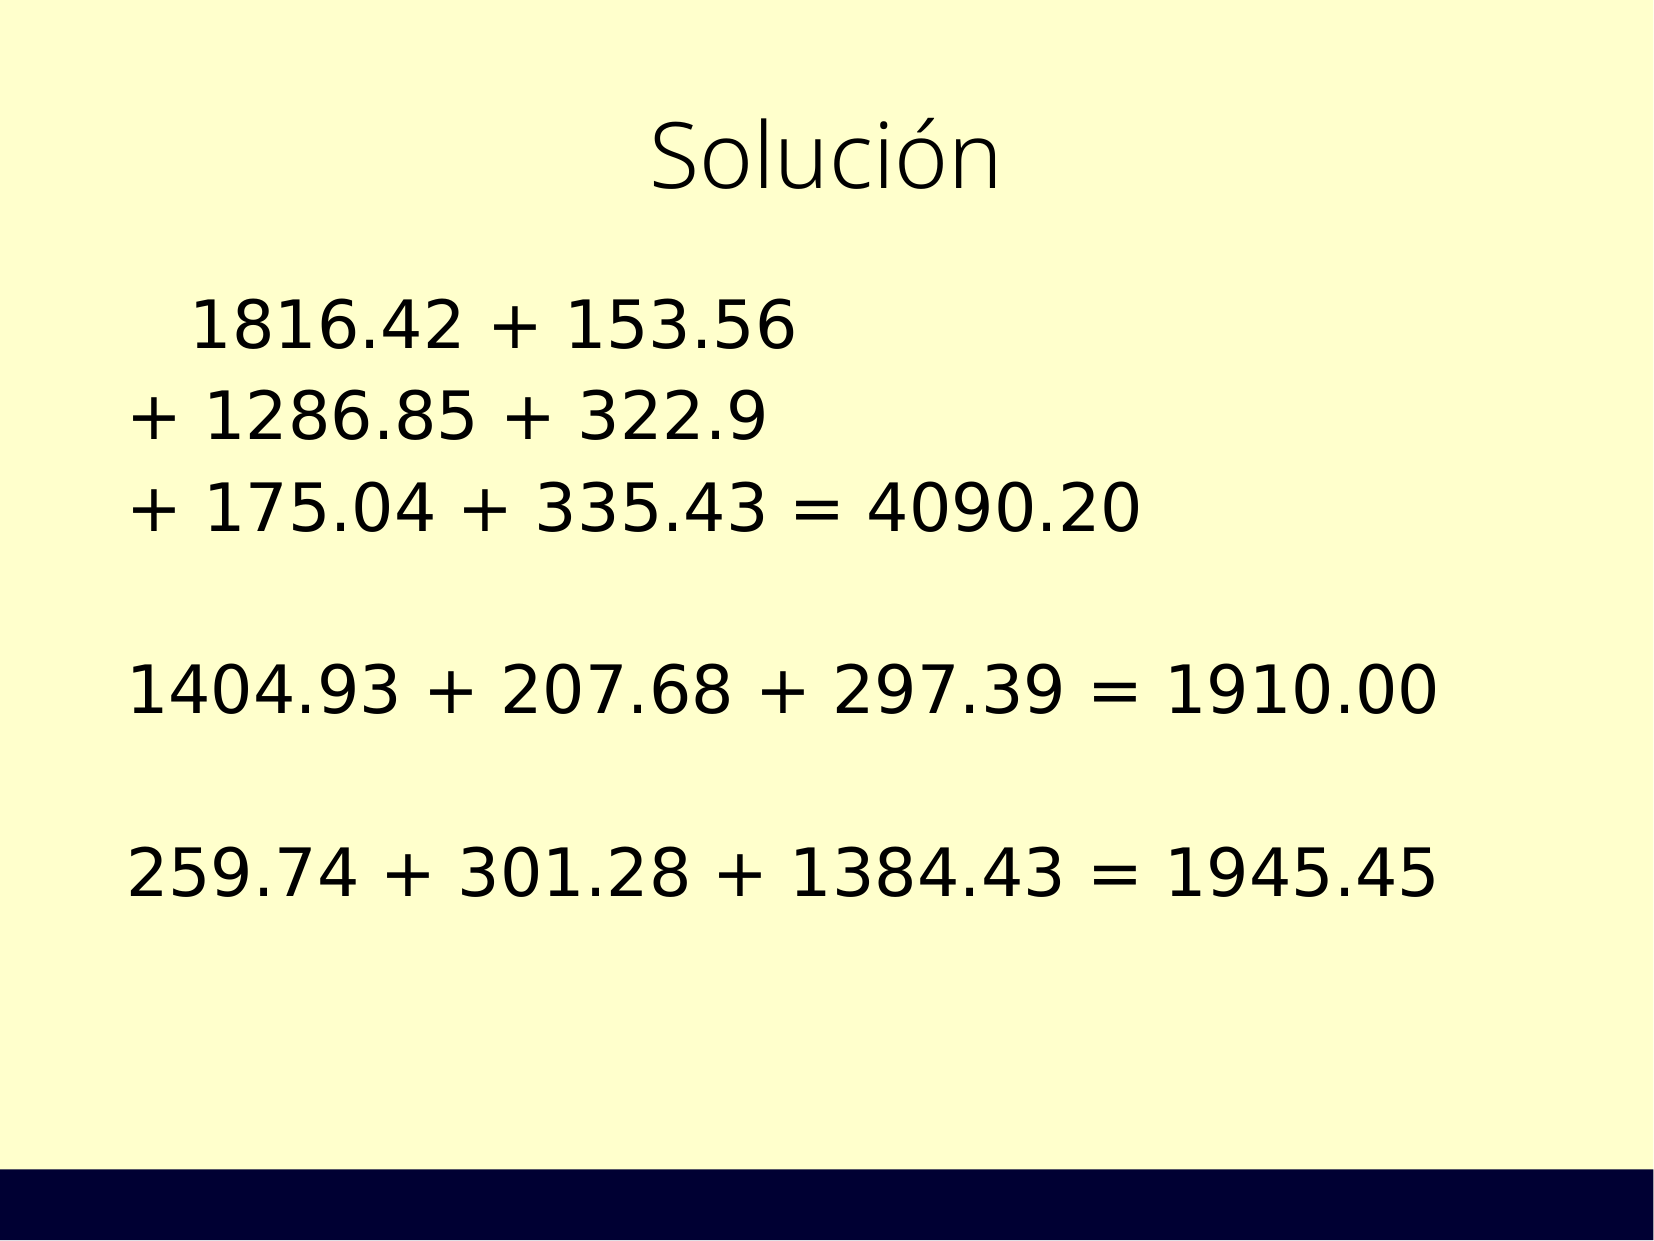

# Solución
 1816.42 + 153.56
+ 1286.85 + 322.9
+ 175.04 + 335.43 = 4090.20
1404.93 + 207.68 + 297.39 = 1910.00
259.74 + 301.28 + 1384.43 = 1945.45